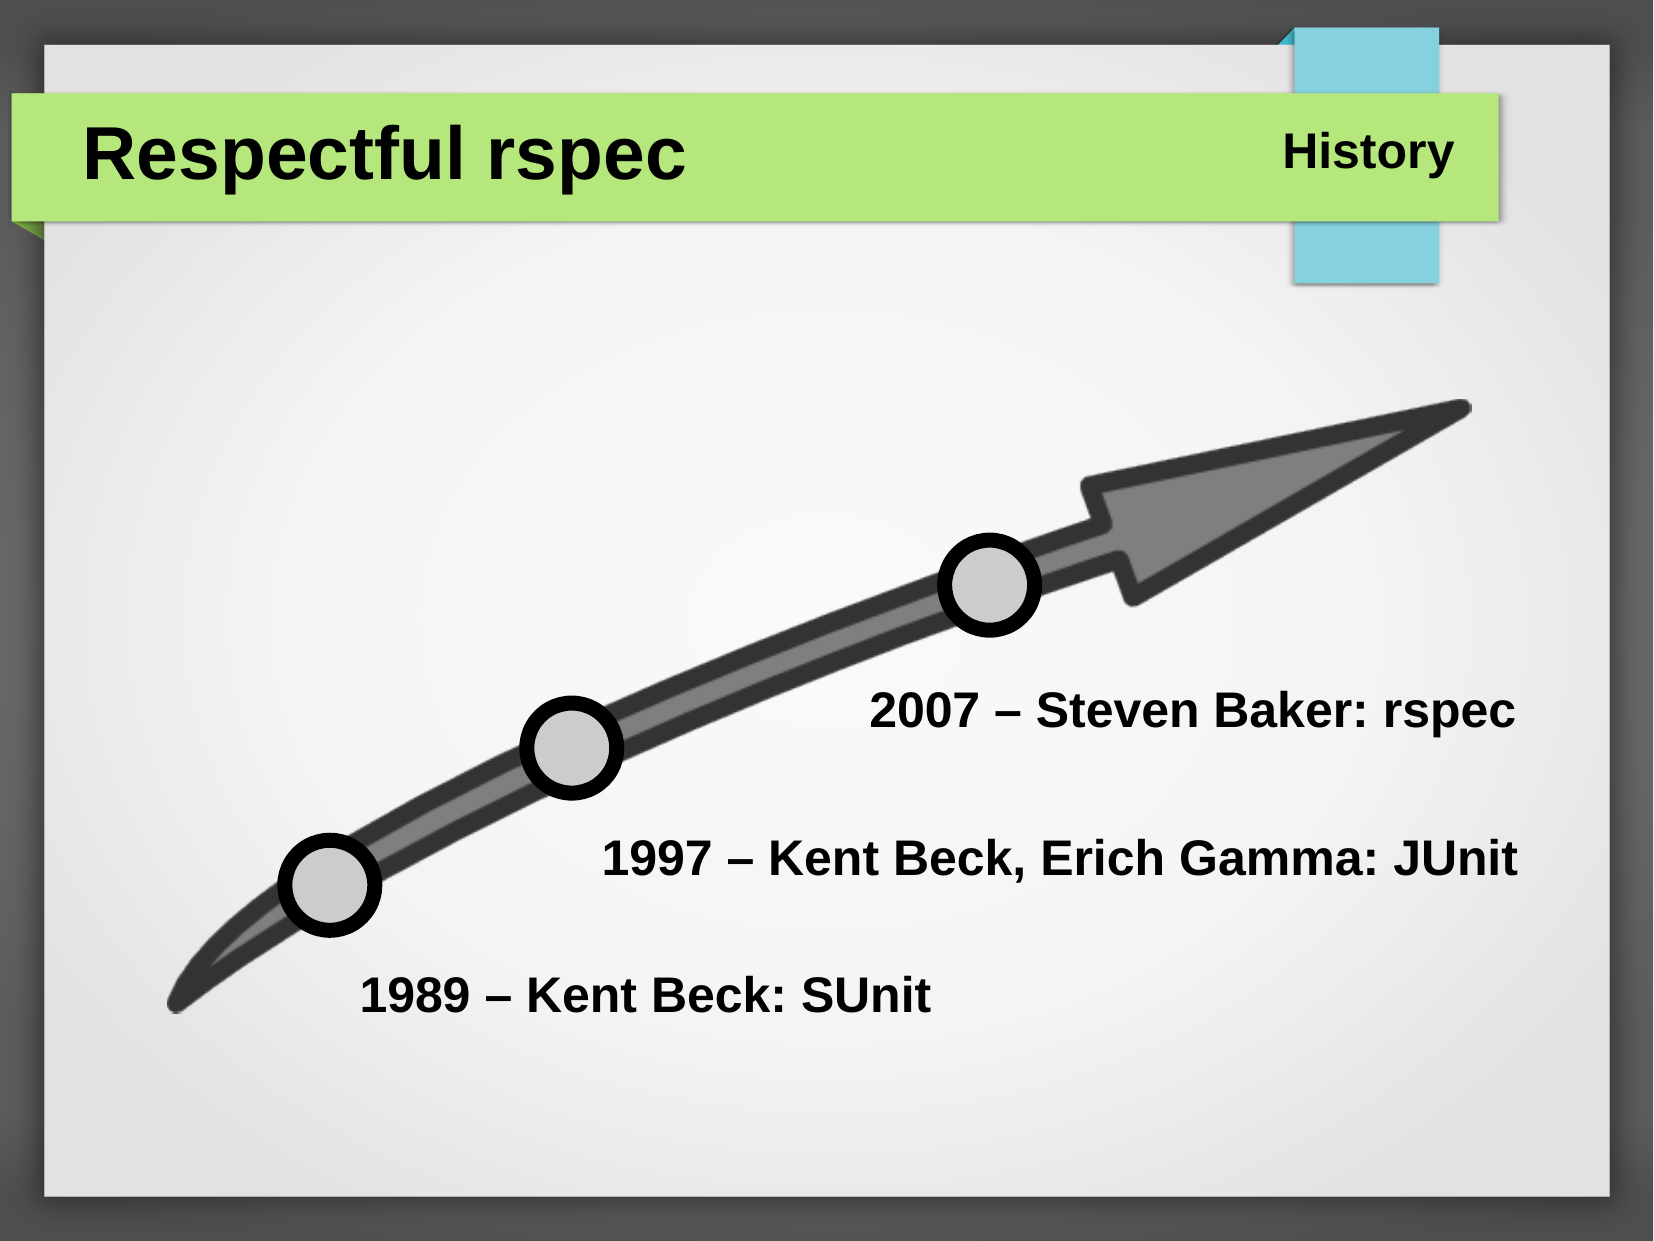

History
# Respectful rspec
2007 – Steven Baker: rspec
1997 – Kent Beck, Erich Gamma: JUnit
1989 – Kent Beck: SUnit